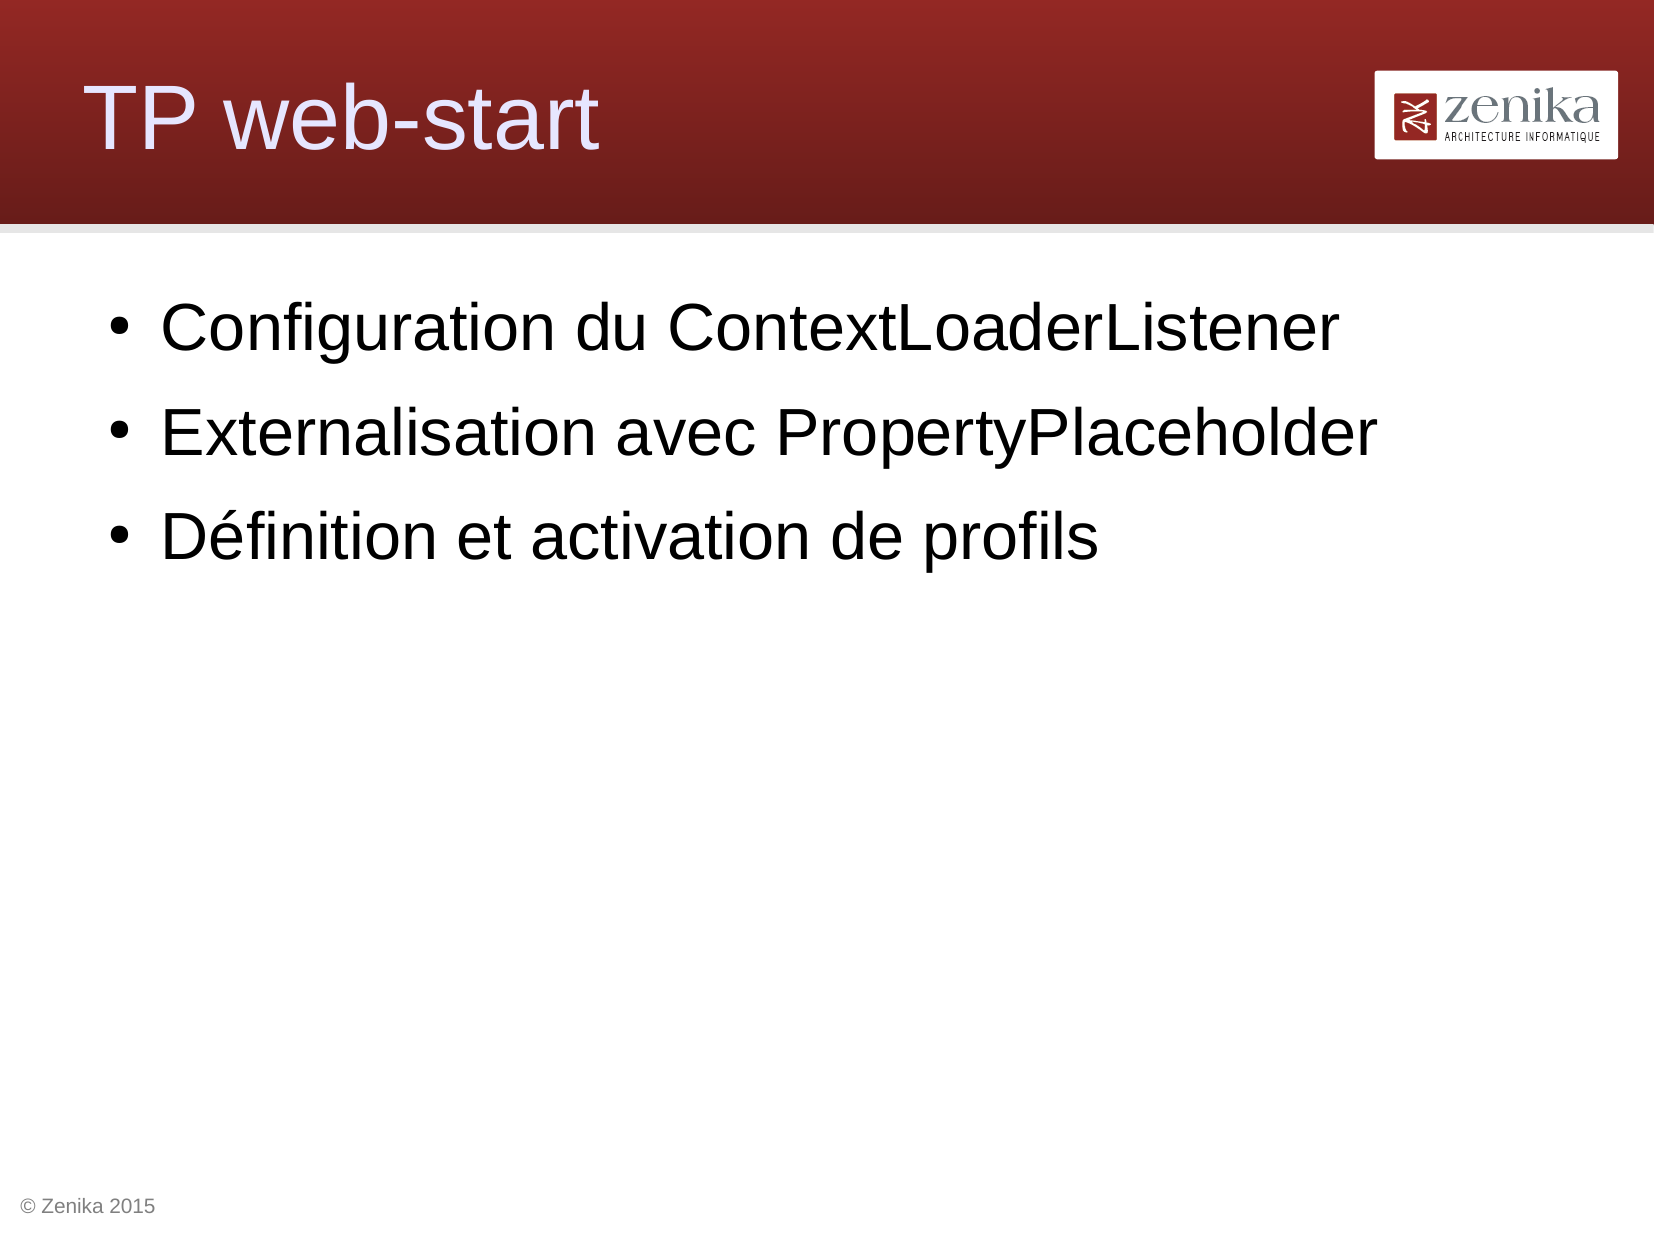

# TP web-start
Configuration du ContextLoaderListener
Externalisation avec PropertyPlaceholder
Définition et activation de profils